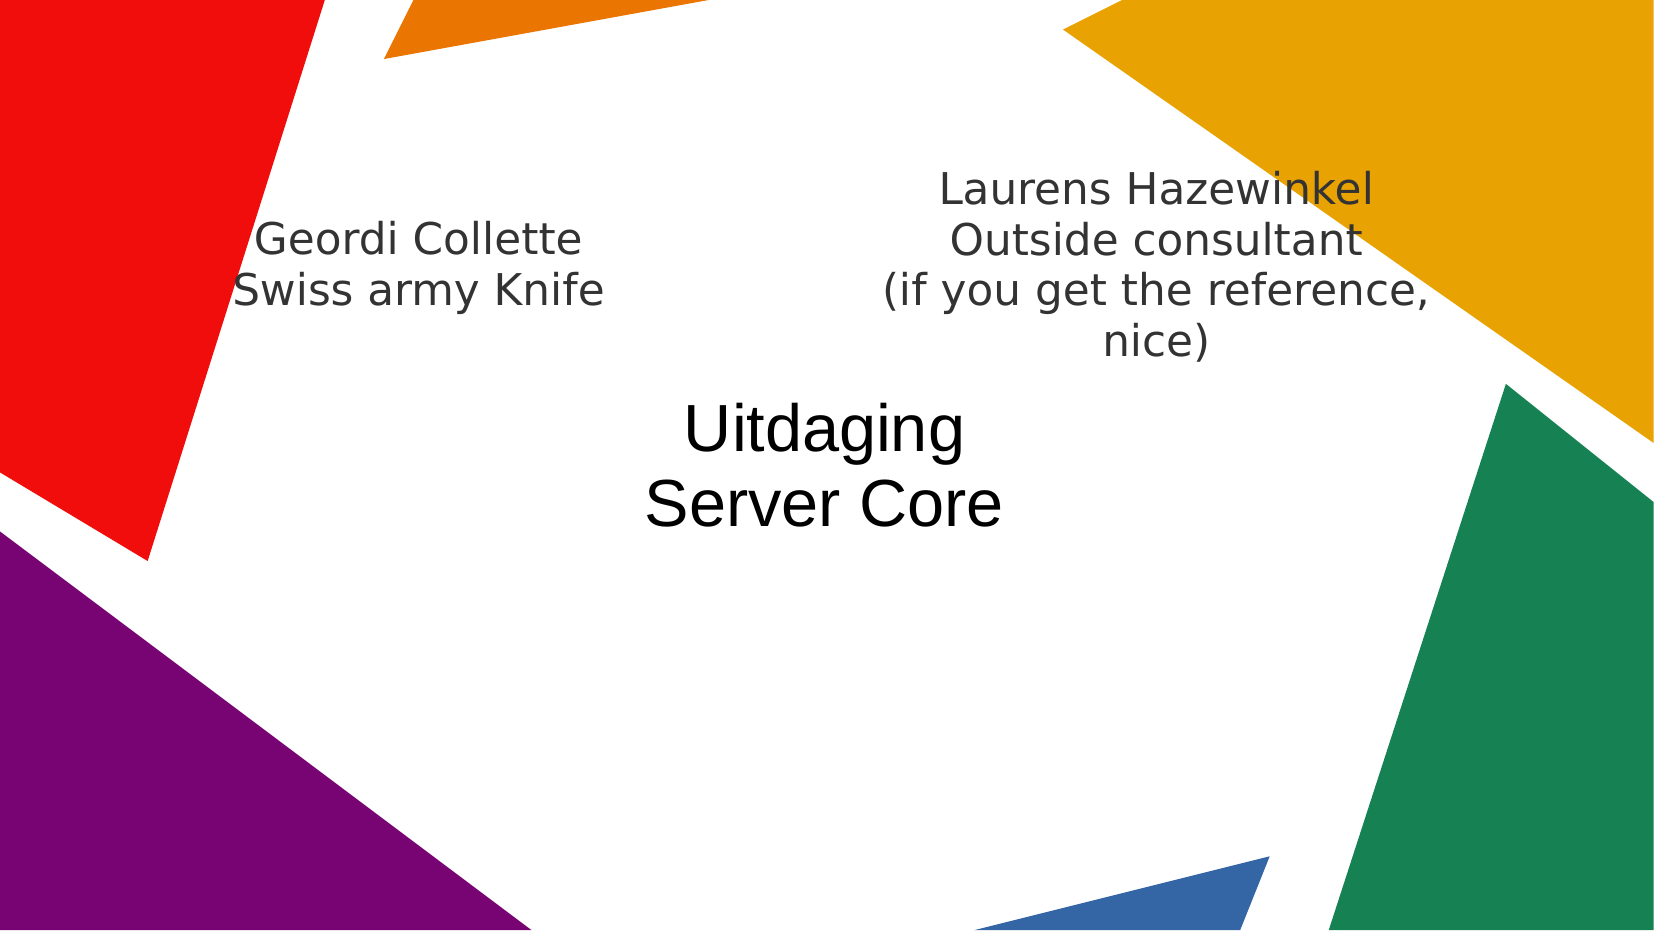

Laurens Hazewinkel
Outside consultant
(if you get the reference, nice)
Geordi Collette
Swiss army Knife
# Uitdaging Server Core